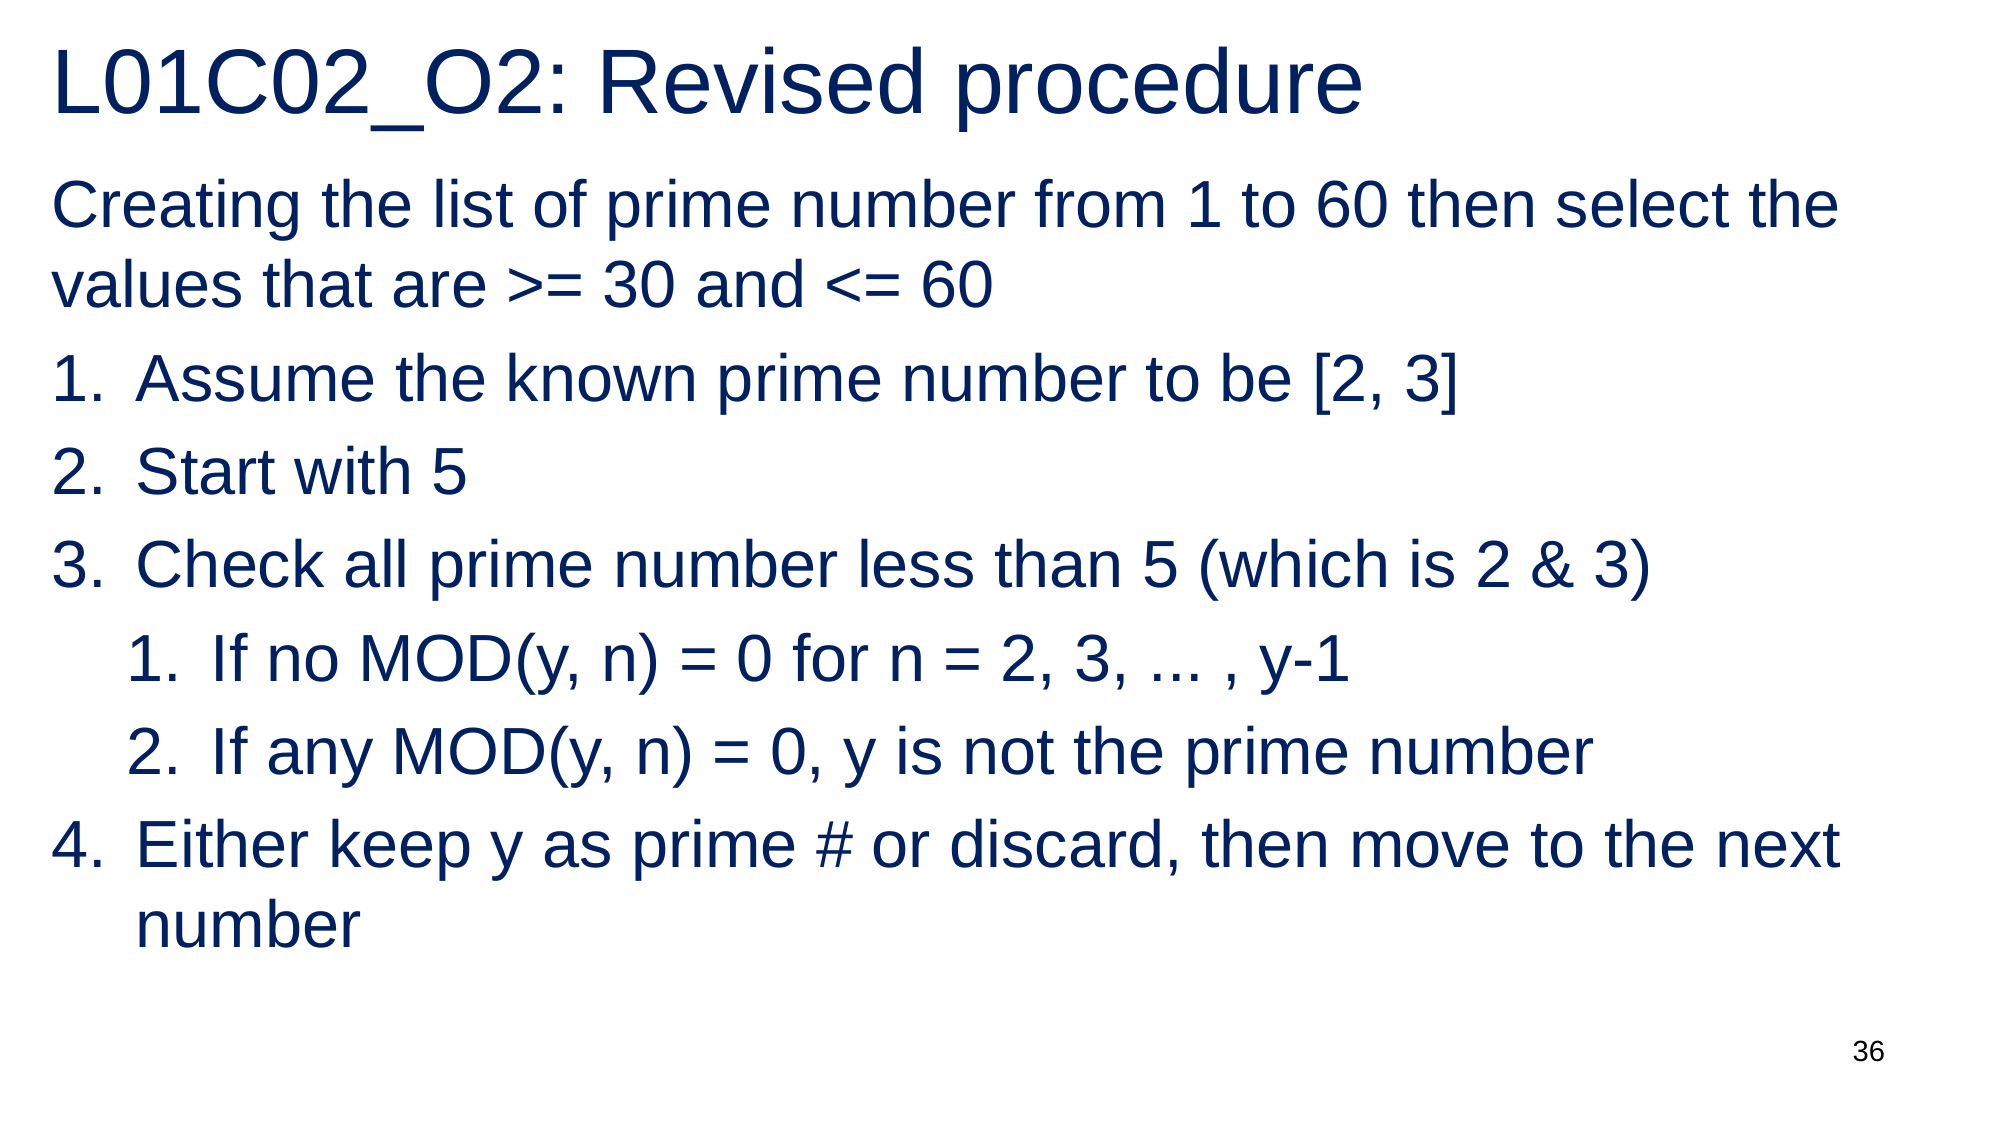

# L01C02_O2: Revised procedure
Creating the list of prime number from 1 to 60 then select the values that are >= 30 and <= 60
Assume the known prime number to be [2, 3]
Start with 5
Check all prime number less than 5 (which is 2 & 3)
If no MOD(y, n) = 0 for n = 2, 3, ... , y-1
If any MOD(y, n) = 0, y is not the prime number
Either keep y as prime # or discard, then move to the next number